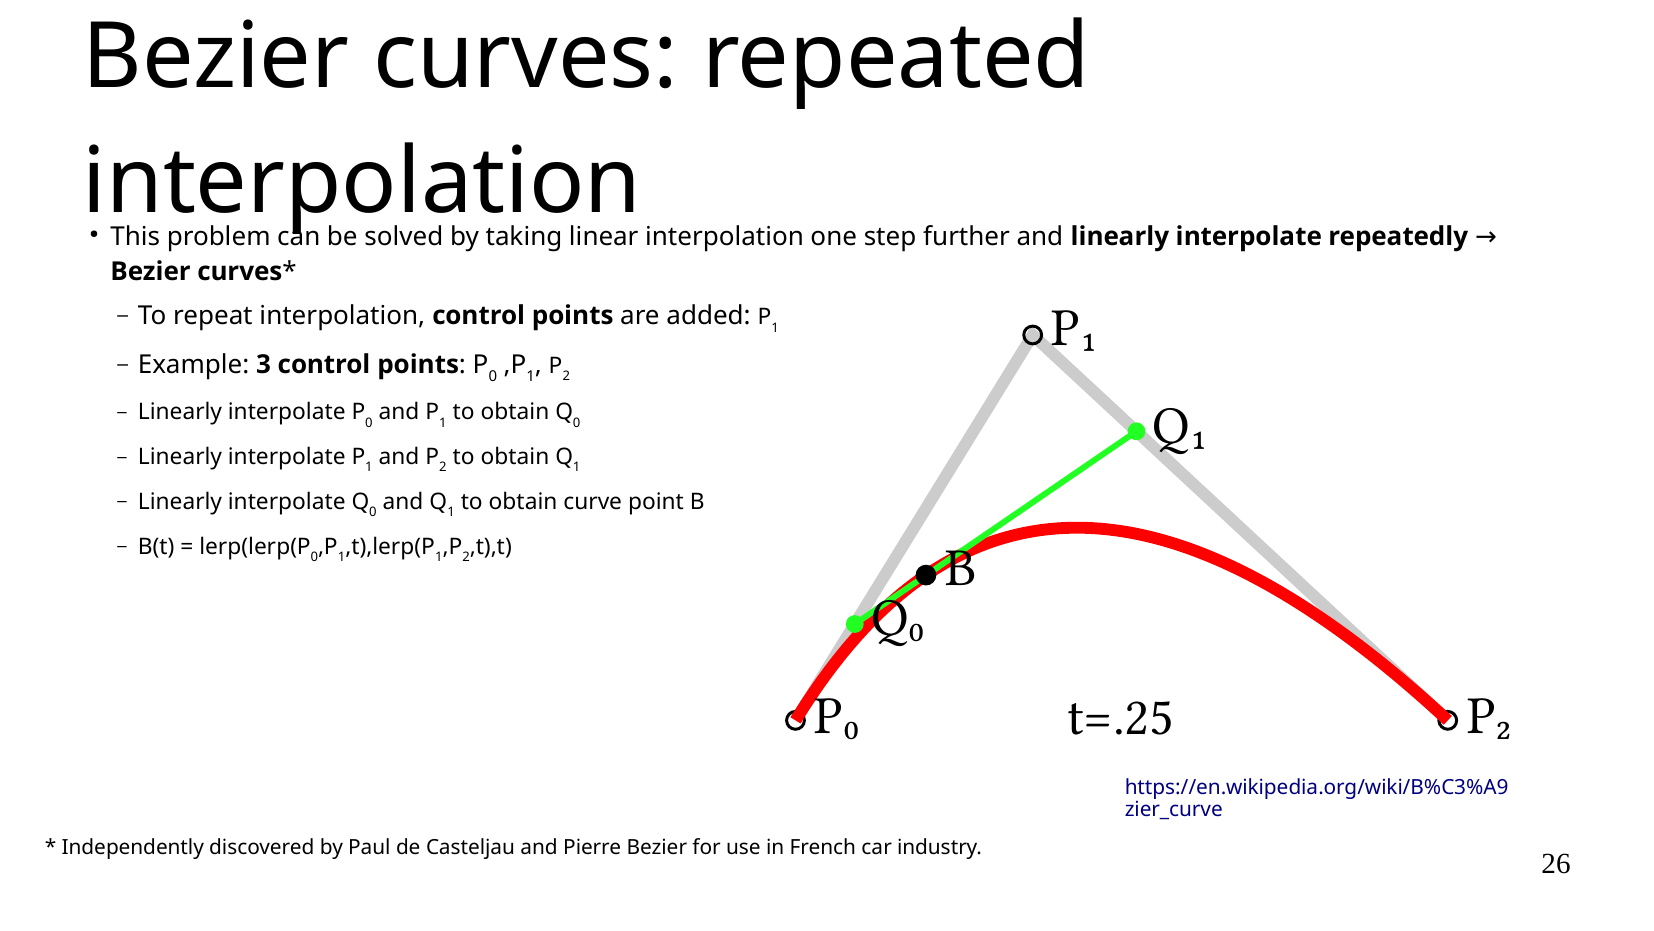

# Bezier curves: repeated interpolation
This problem can be solved by taking linear interpolation one step further and linearly interpolate repeatedly → Bezier curves*
To repeat interpolation, control points are added: P1
Example: 3 control points: P0 ,P1, P2
Linearly interpolate P0 and P1 to obtain Q0
Linearly interpolate P1 and P2 to obtain Q1
Linearly interpolate Q0 and Q1 to obtain curve point B
B(t) = lerp(lerp(P0,P1,t),lerp(P1,P2,t),t)
https://en.wikipedia.org/wiki/B%C3%A9zier_curve
* Independently discovered by Paul de Casteljau and Pierre Bezier for use in French car industry.
26